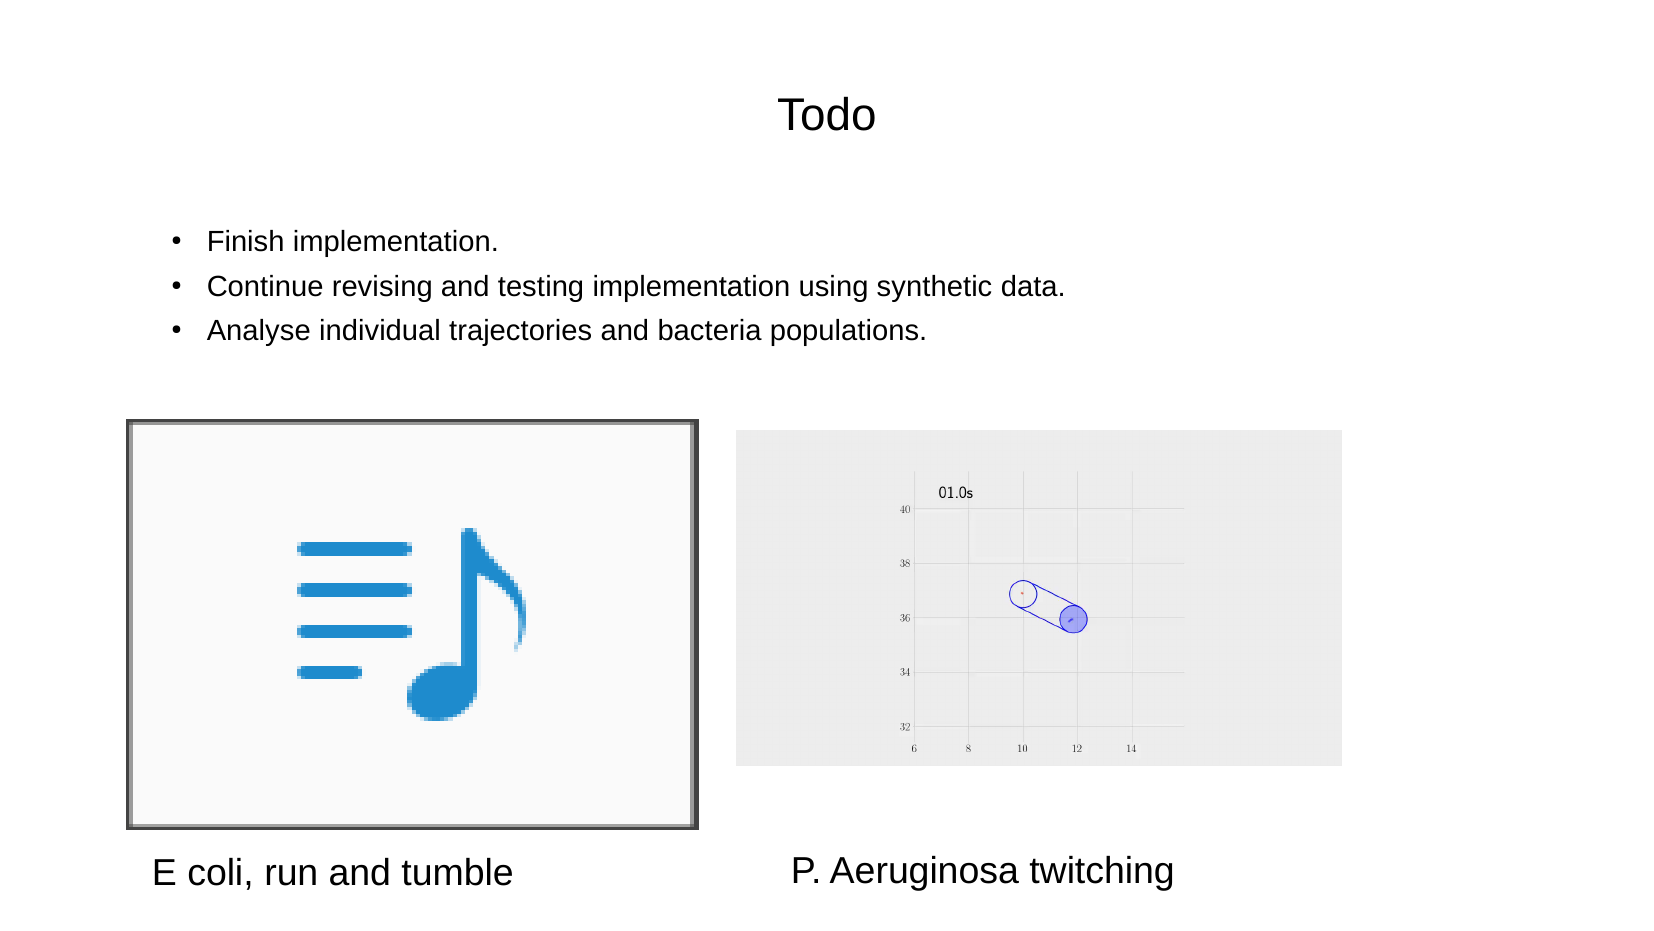

# Todo
Finish implementation.
Continue revising and testing implementation using synthetic data.
Analyse individual trajectories and bacteria populations.
P. Aeruginosa twitching
E coli, run and tumble